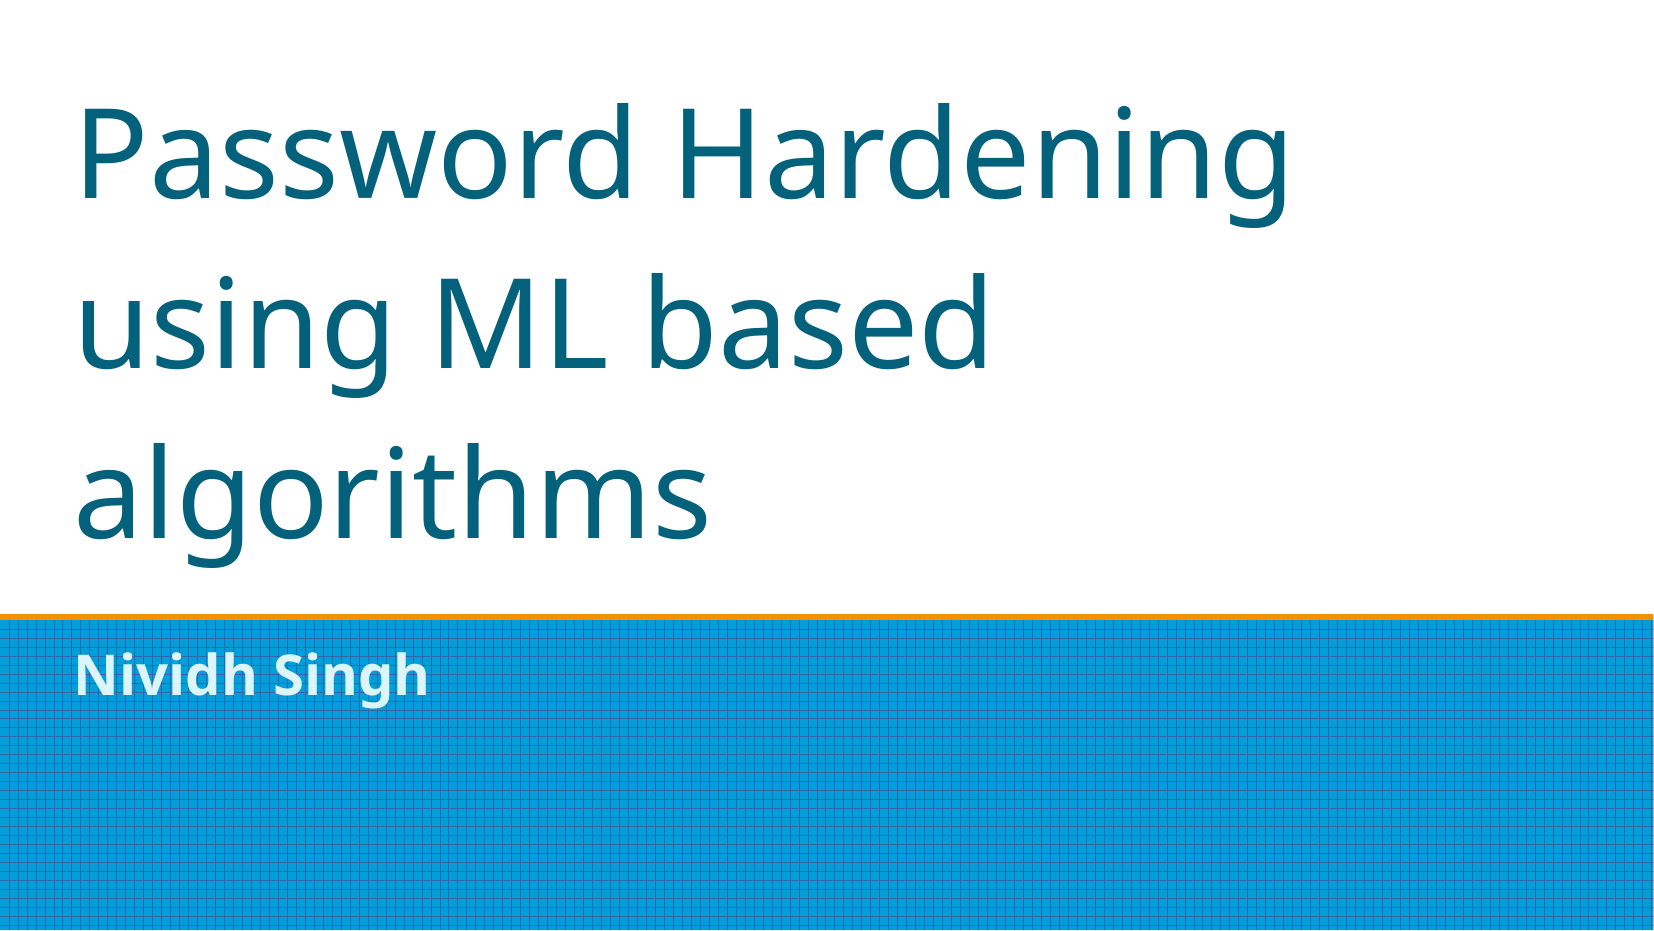

# Password Hardening using ML based algorithms
Nividh Singh